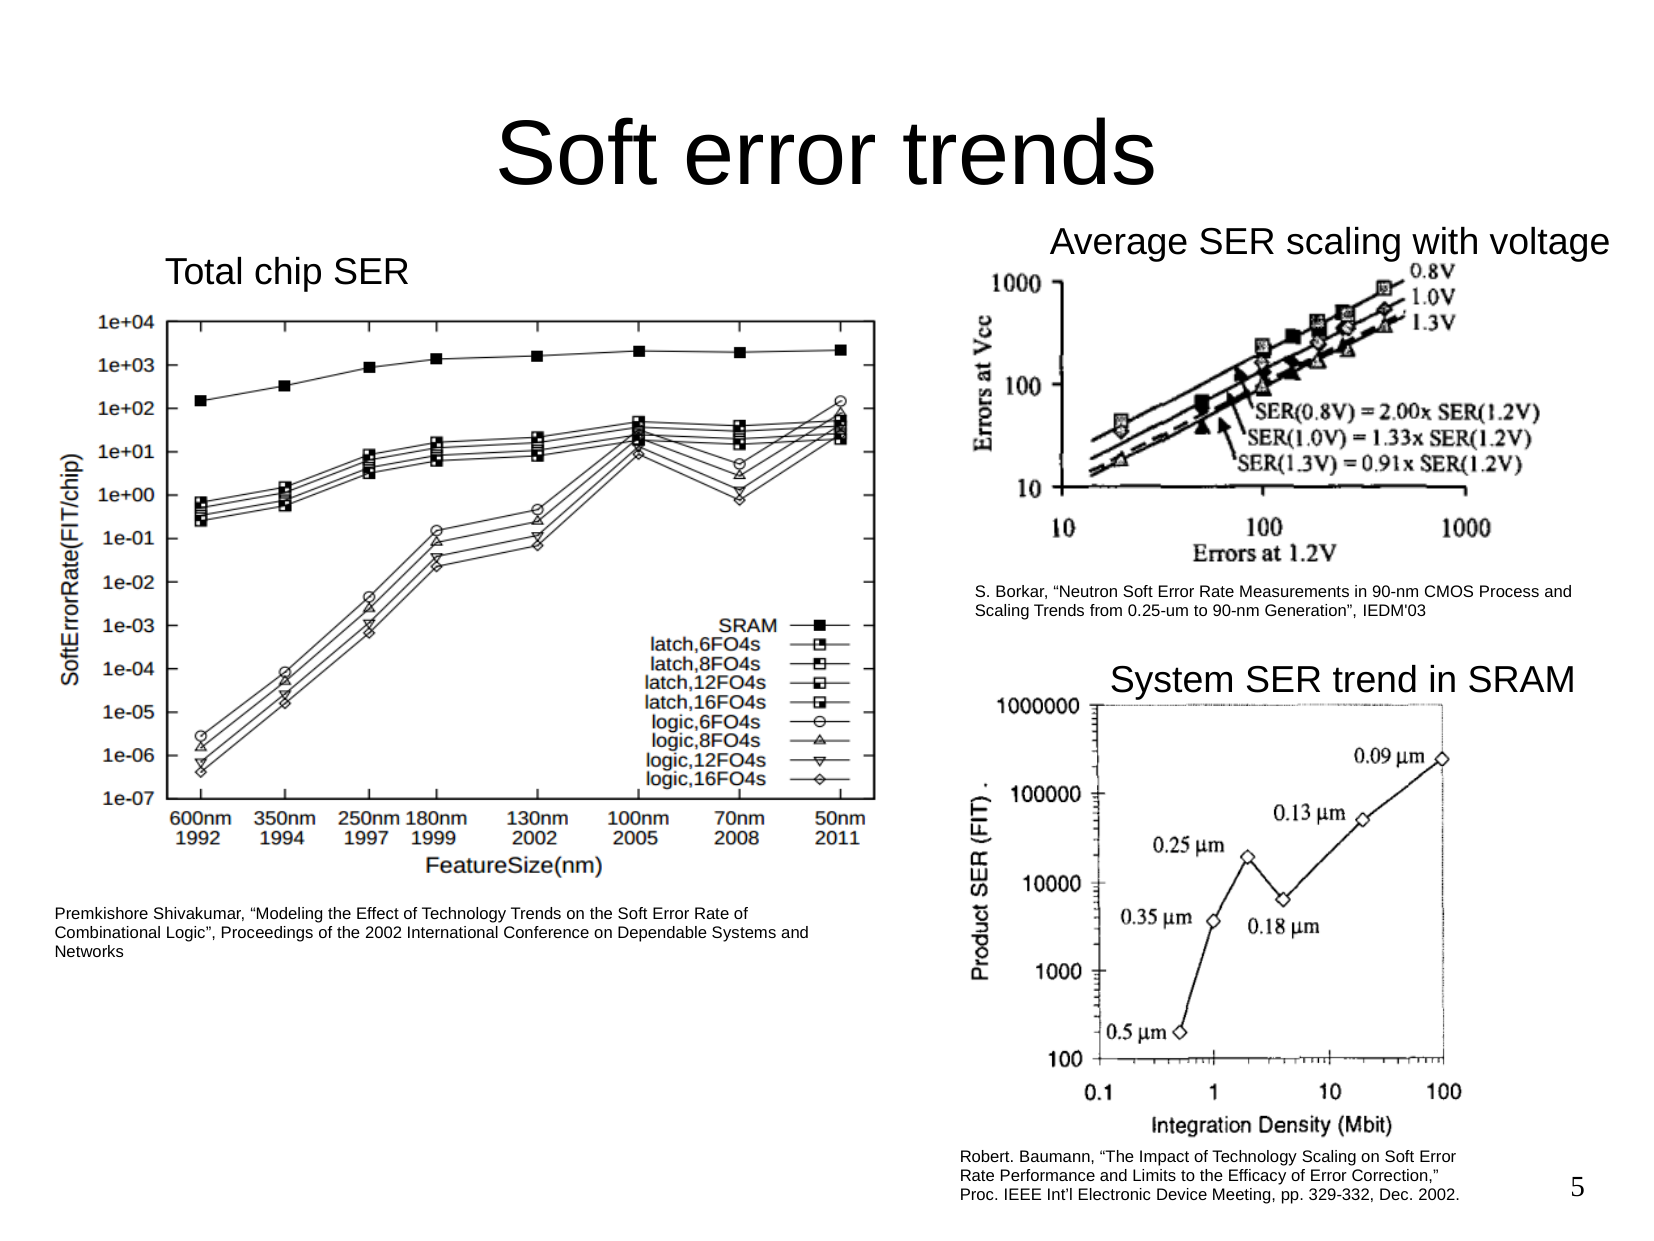

# Soft error trends
Average SER scaling with voltage
Total chip SER
S. Borkar, “Neutron Soft Error Rate Measurements in 90-nm CMOS Process and Scaling Trends from 0.25-um to 90-nm Generation”, IEDM'03
System SER trend in SRAM
Premkishore Shivakumar, “Modeling the Effect of Technology Trends on the Soft Error Rate of Combinational Logic”, Proceedings of the 2002 International Conference on Dependable Systems and Networks
Robert. Baumann, “The Impact of Technology Scaling on Soft Error Rate Performance and Limits to the Efficacy of Error Correction,” Proc. IEEE Int’l Electronic Device Meeting, pp. 329-332, Dec. 2002.
5